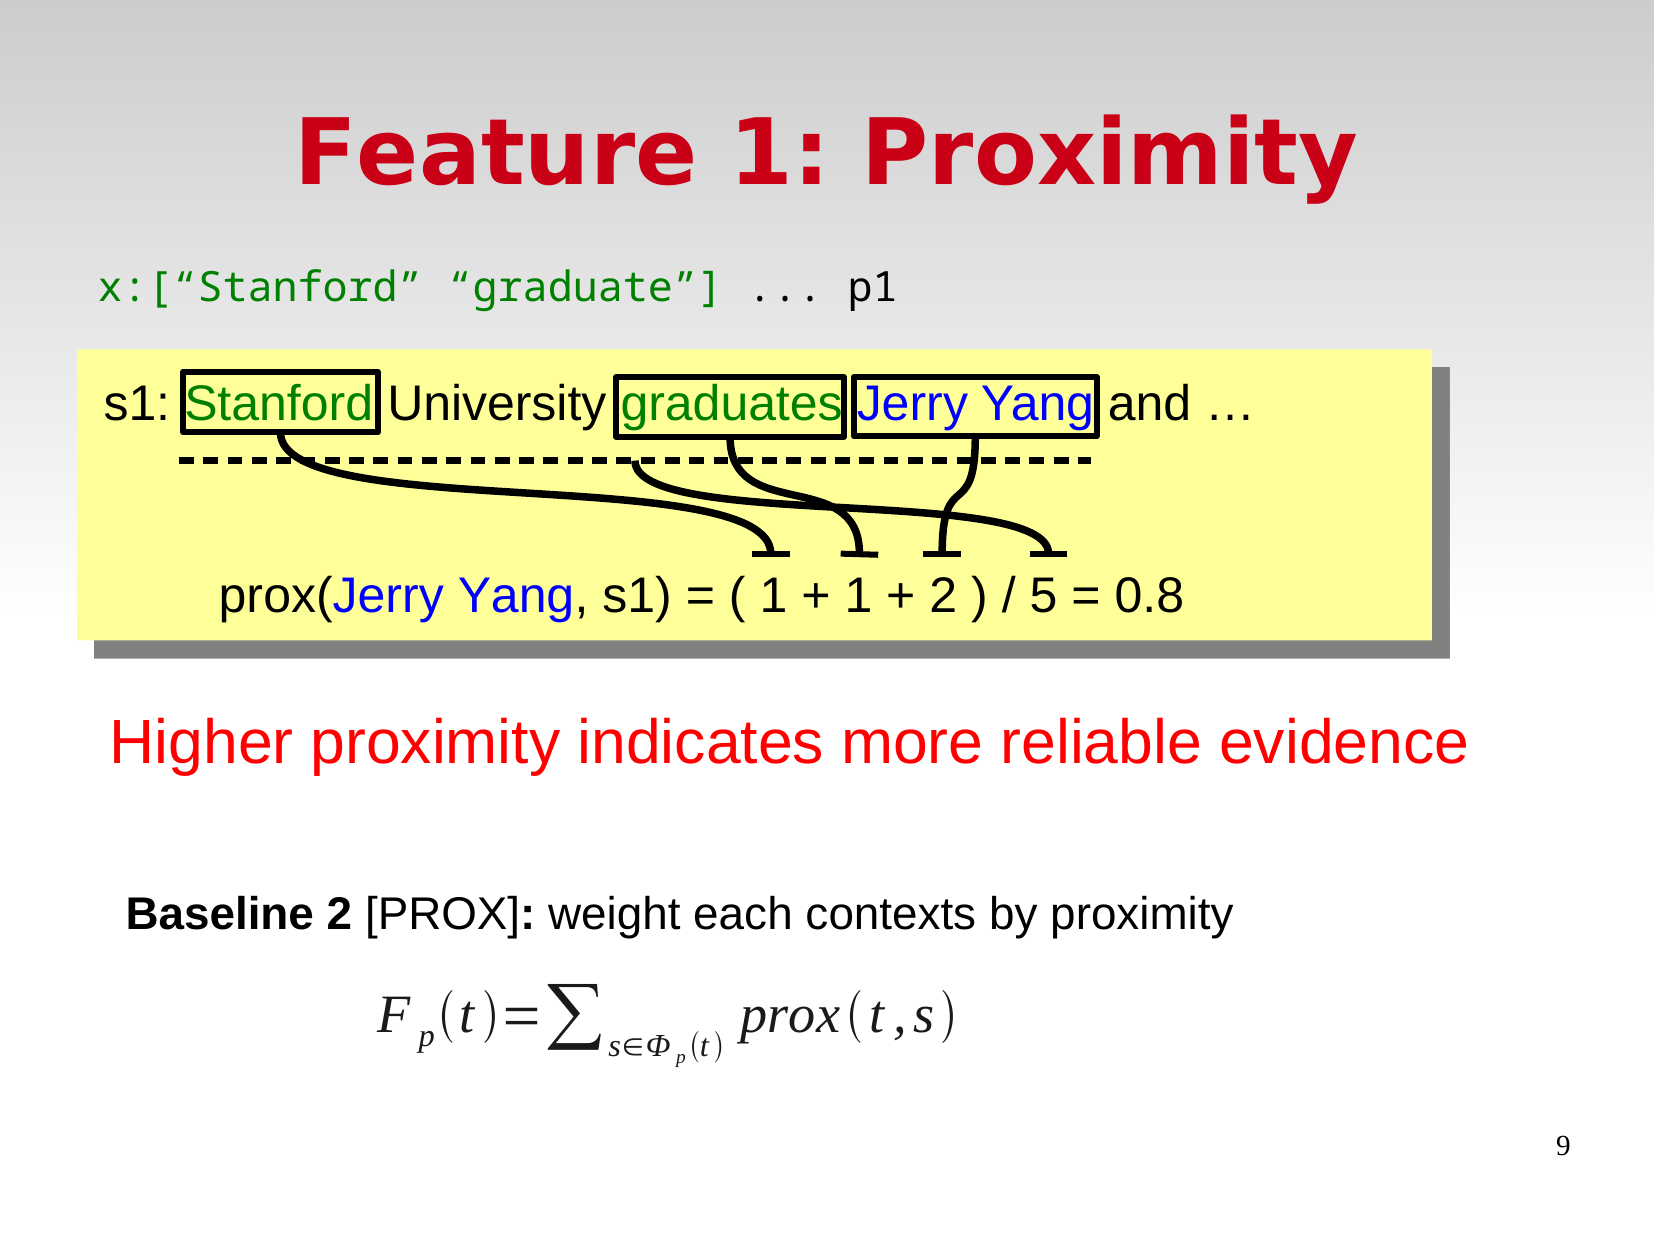

# Feature 1: Proximity
x:[“Stanford” “graduate”] ... p1
s1: Stanford University graduates Jerry Yang and …
prox(Jerry Yang, s1) = ( 1 + 1 + 2 ) / 5 = 0.8
Higher proximity indicates more reliable evidence
Baseline 2 [PROX]: weight each contexts by proximity
9